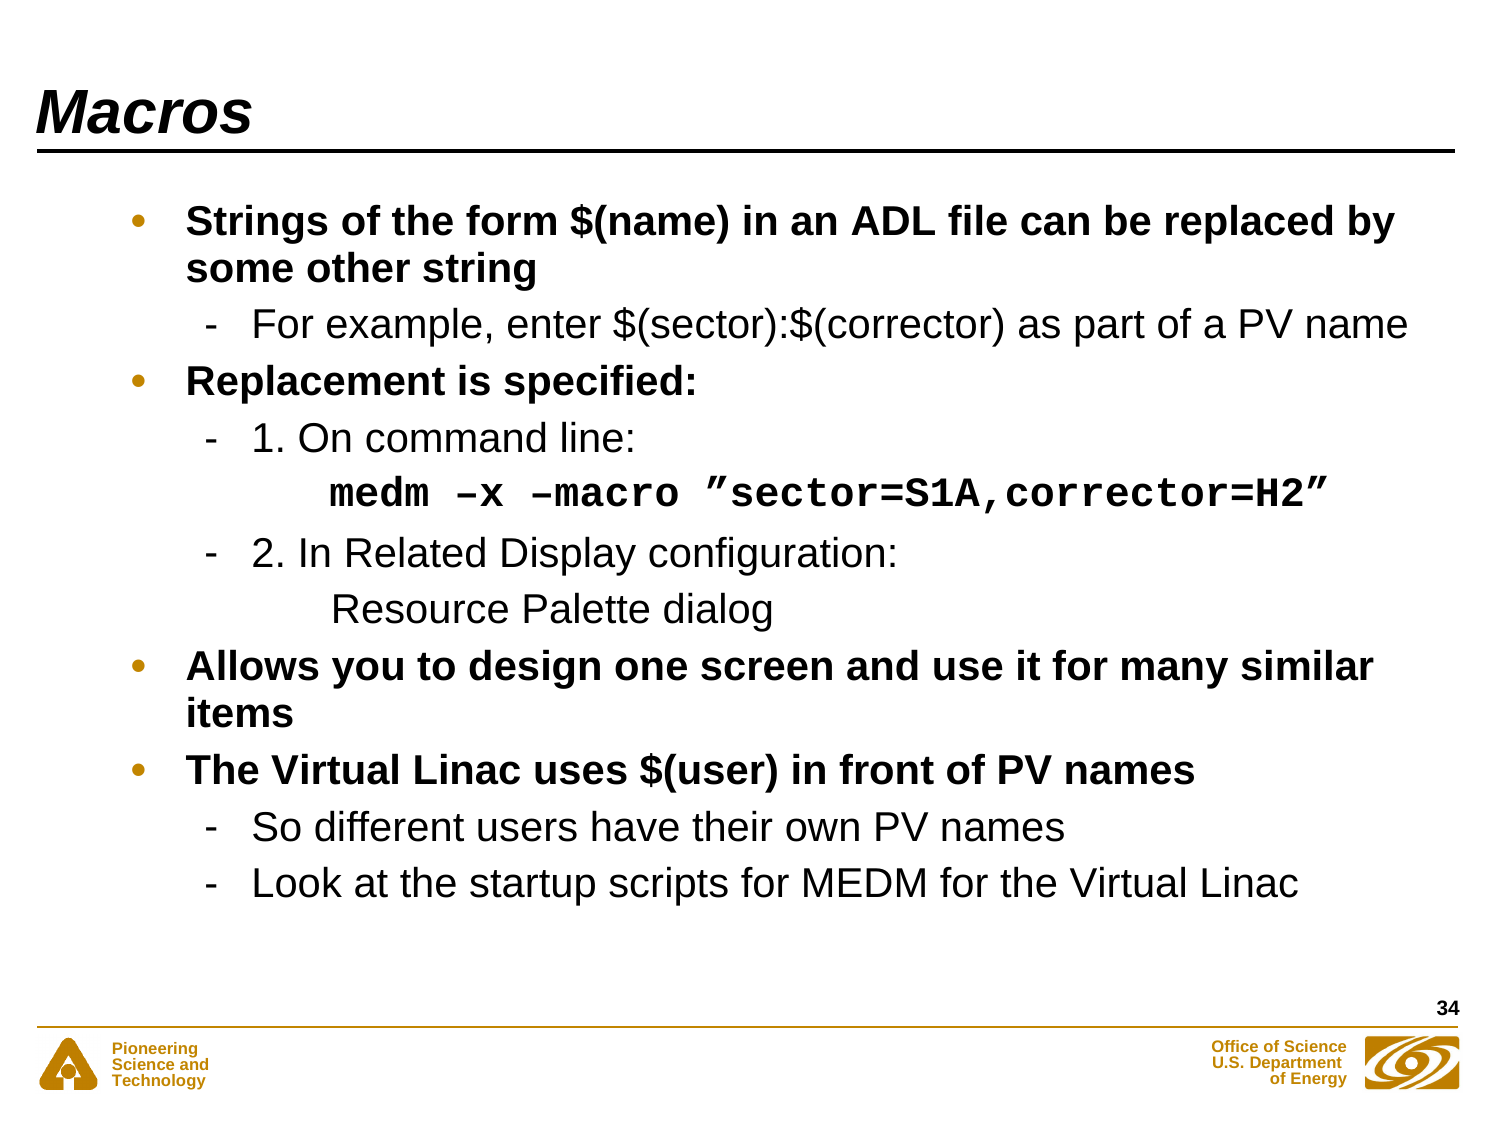

# Macros
Strings of the form $(name) in an ADL file can be replaced by some other string
For example, enter $(sector):$(corrector) as part of a PV name
Replacement is specified:
1. On command line:
 medm –x –macro ”sector=S1A,corrector=H2”
2. In Related Display configuration:
 Resource Palette dialog
Allows you to design one screen and use it for many similar items
The Virtual Linac uses $(user) in front of PV names
So different users have their own PV names
Look at the startup scripts for MEDM for the Virtual Linac
34